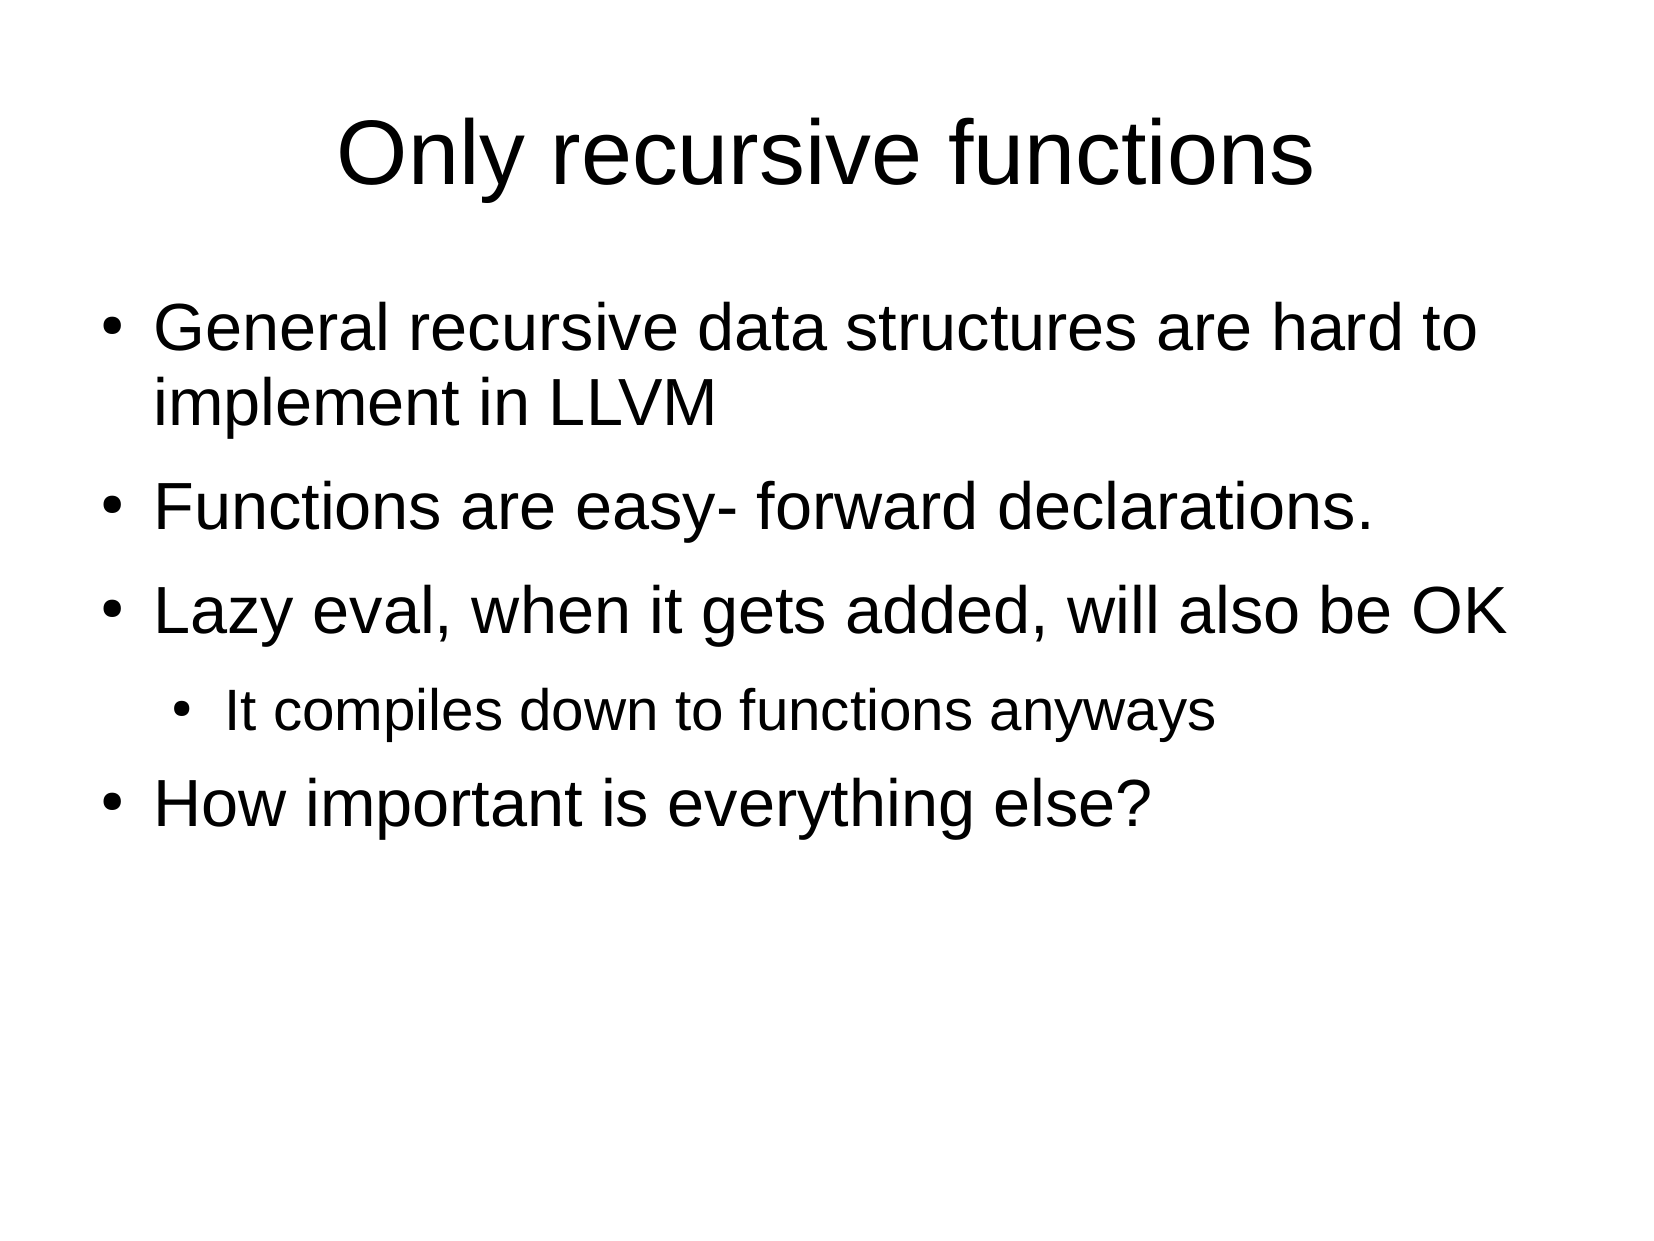

# Only recursive functions
General recursive data structures are hard to implement in LLVM
Functions are easy- forward declarations.
Lazy eval, when it gets added, will also be OK
It compiles down to functions anyways
How important is everything else?